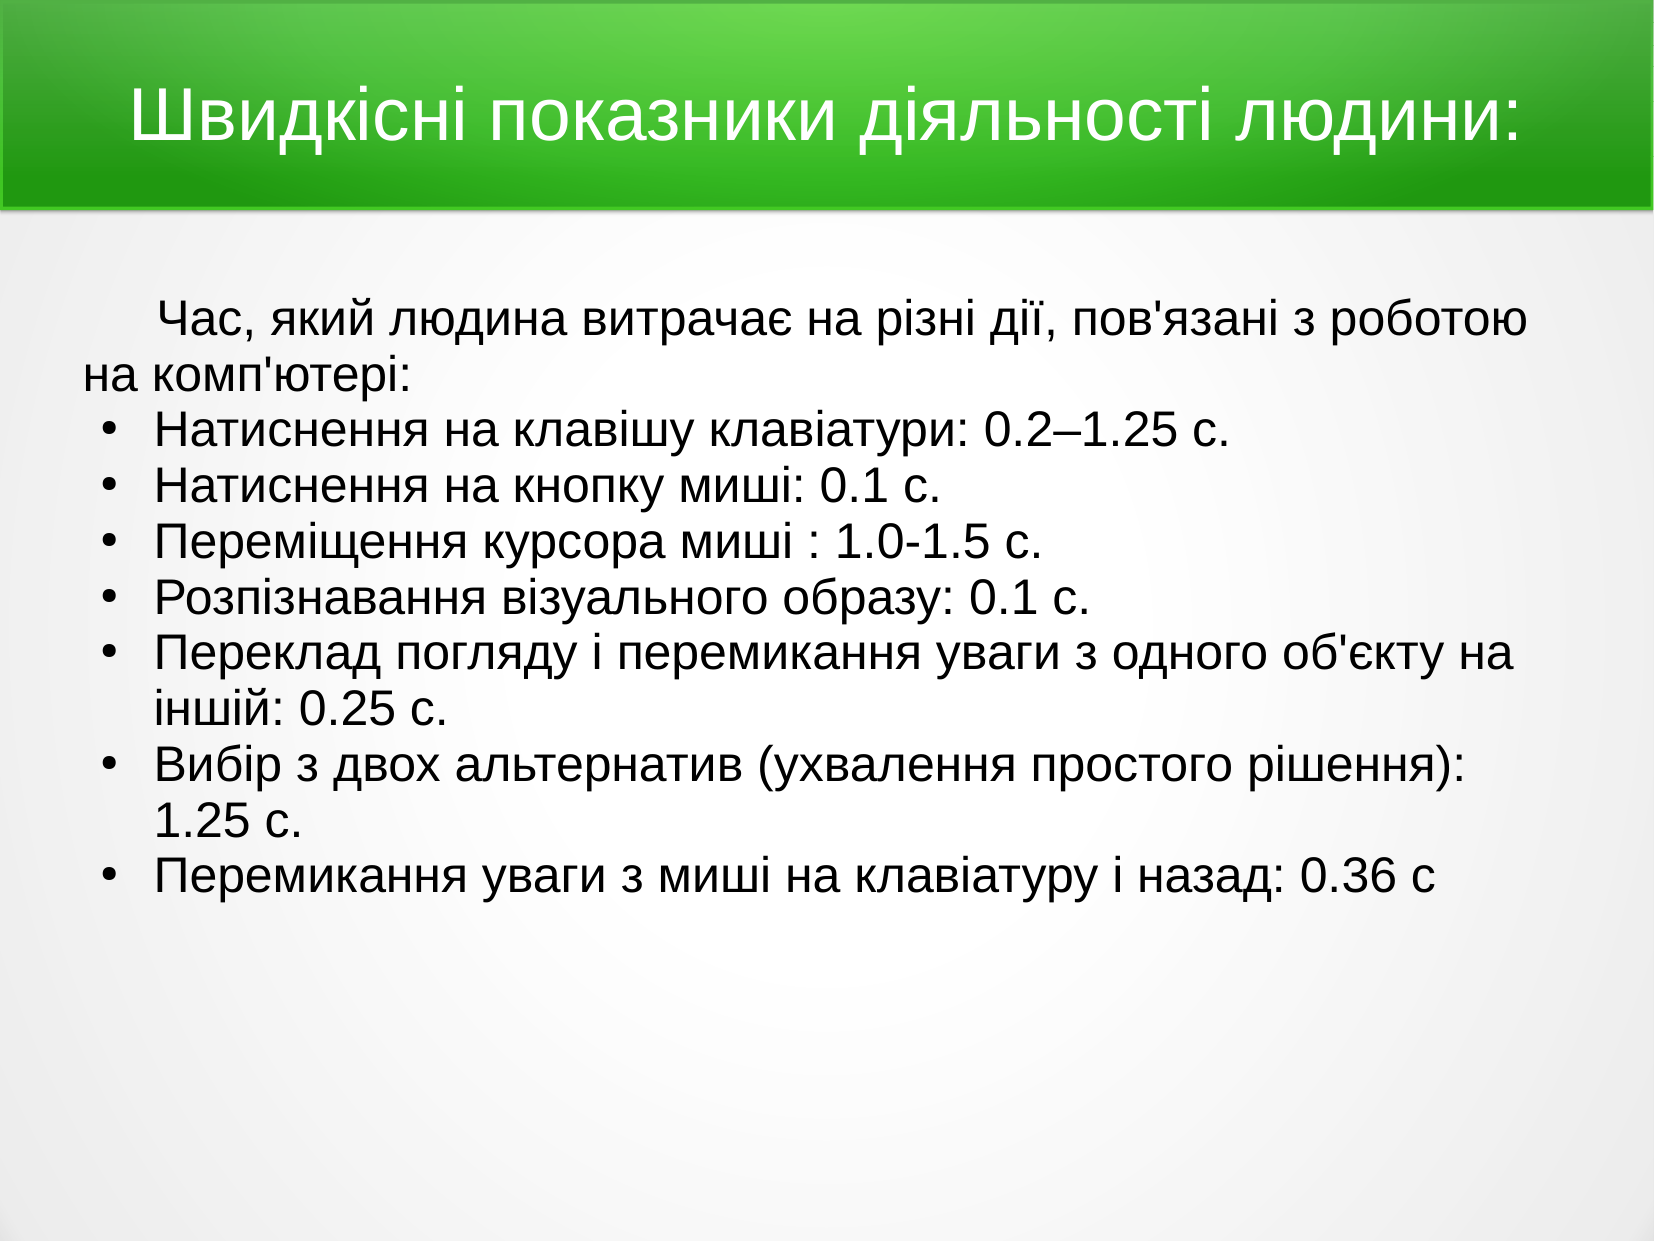

# Швидкісні показники діяльності людини:
	Час, який людина витрачає на різні дії, пов'язані з роботою на комп'ютері:
Натиснення на клавішу клавіатури: 0.2–1.25 с.
Натиснення на кнопку миші: 0.1 с.
Переміщення курсора миші : 1.0-1.5 с.
Розпізнавання візуального образу: 0.1 с.
Переклад погляду і перемикання уваги з одного об'єкту на іншій: 0.25 с.
Вибір з двох альтернатив (ухвалення простого рішення): 1.25 с.
Перемикання уваги з миші на клавіатуру і назад: 0.36 с